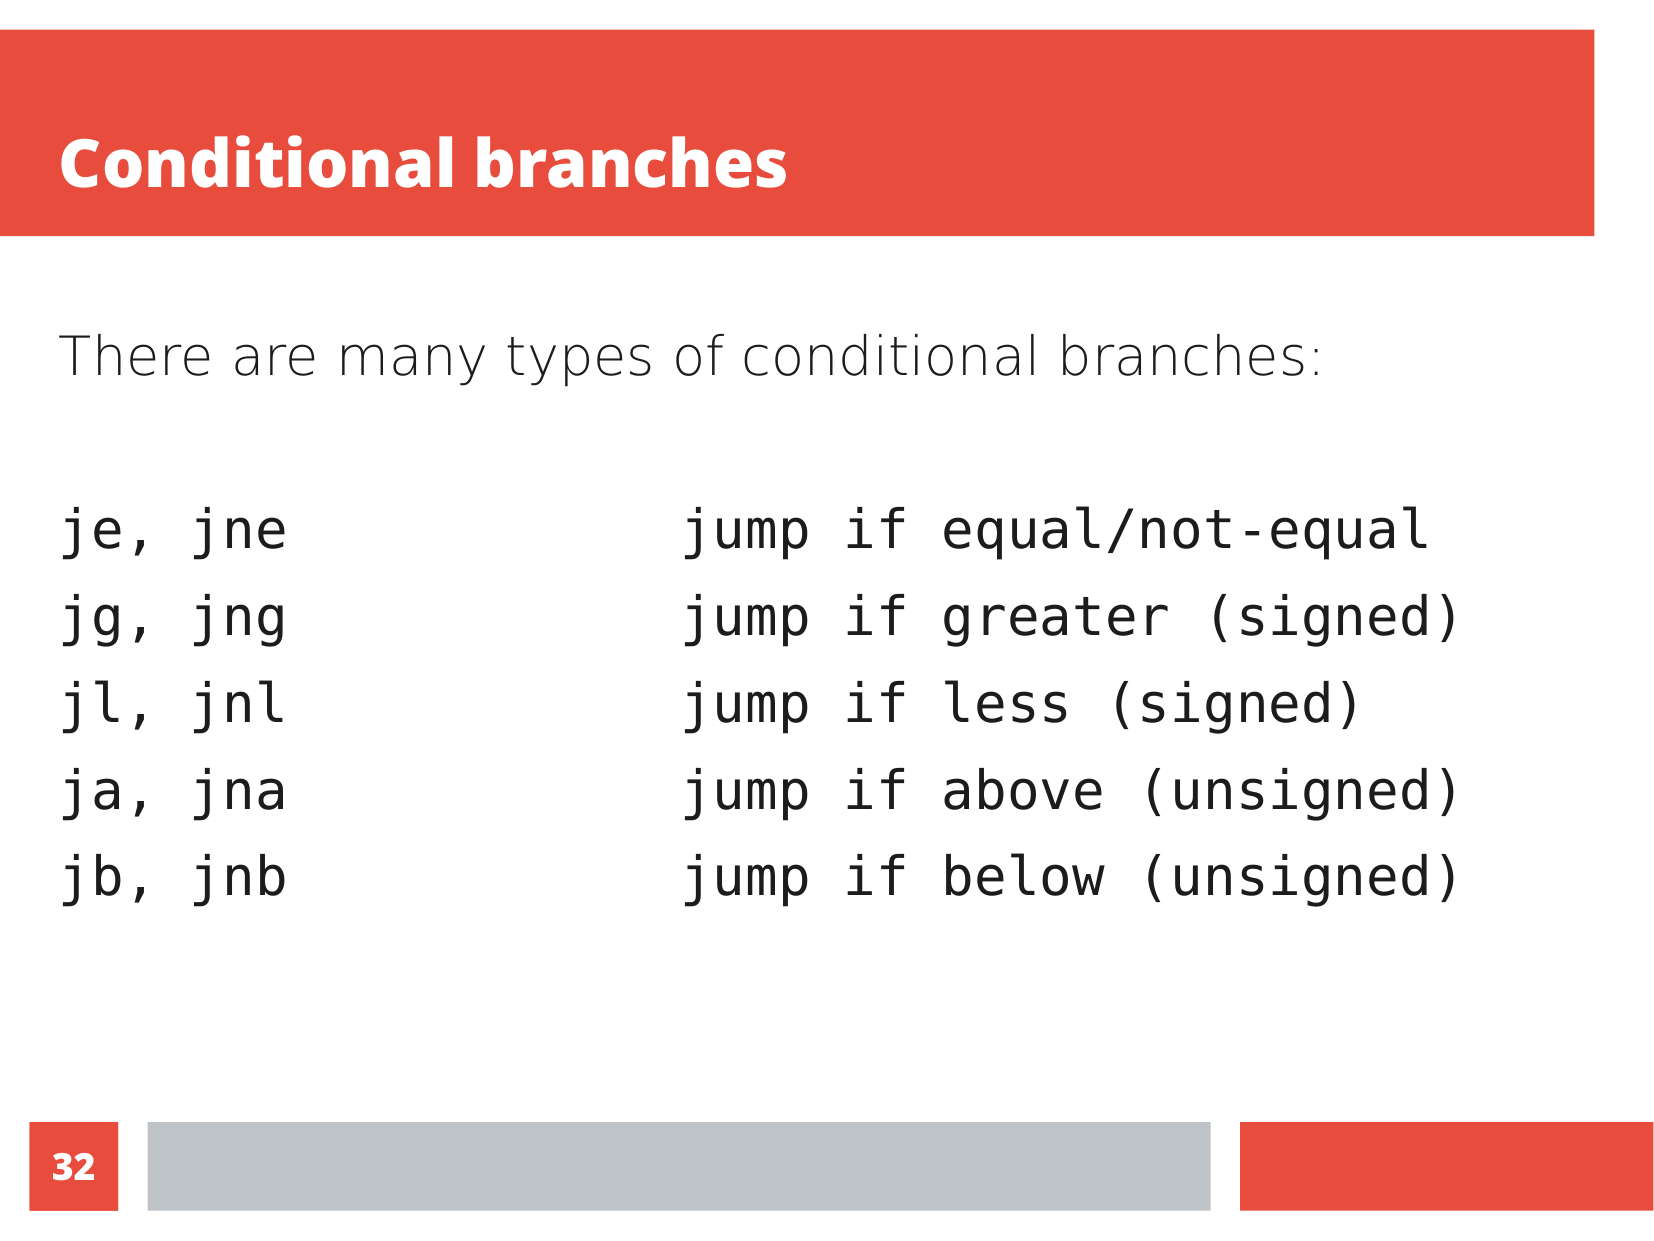

# Conditional branches
There are many types of conditional branches:
je, jne jump if equal/not-equal
jg, jng jump if greater (signed)
jl, jnl jump if less (signed)
ja, jna jump if above (unsigned)
jb, jnb jump if below (unsigned)
32